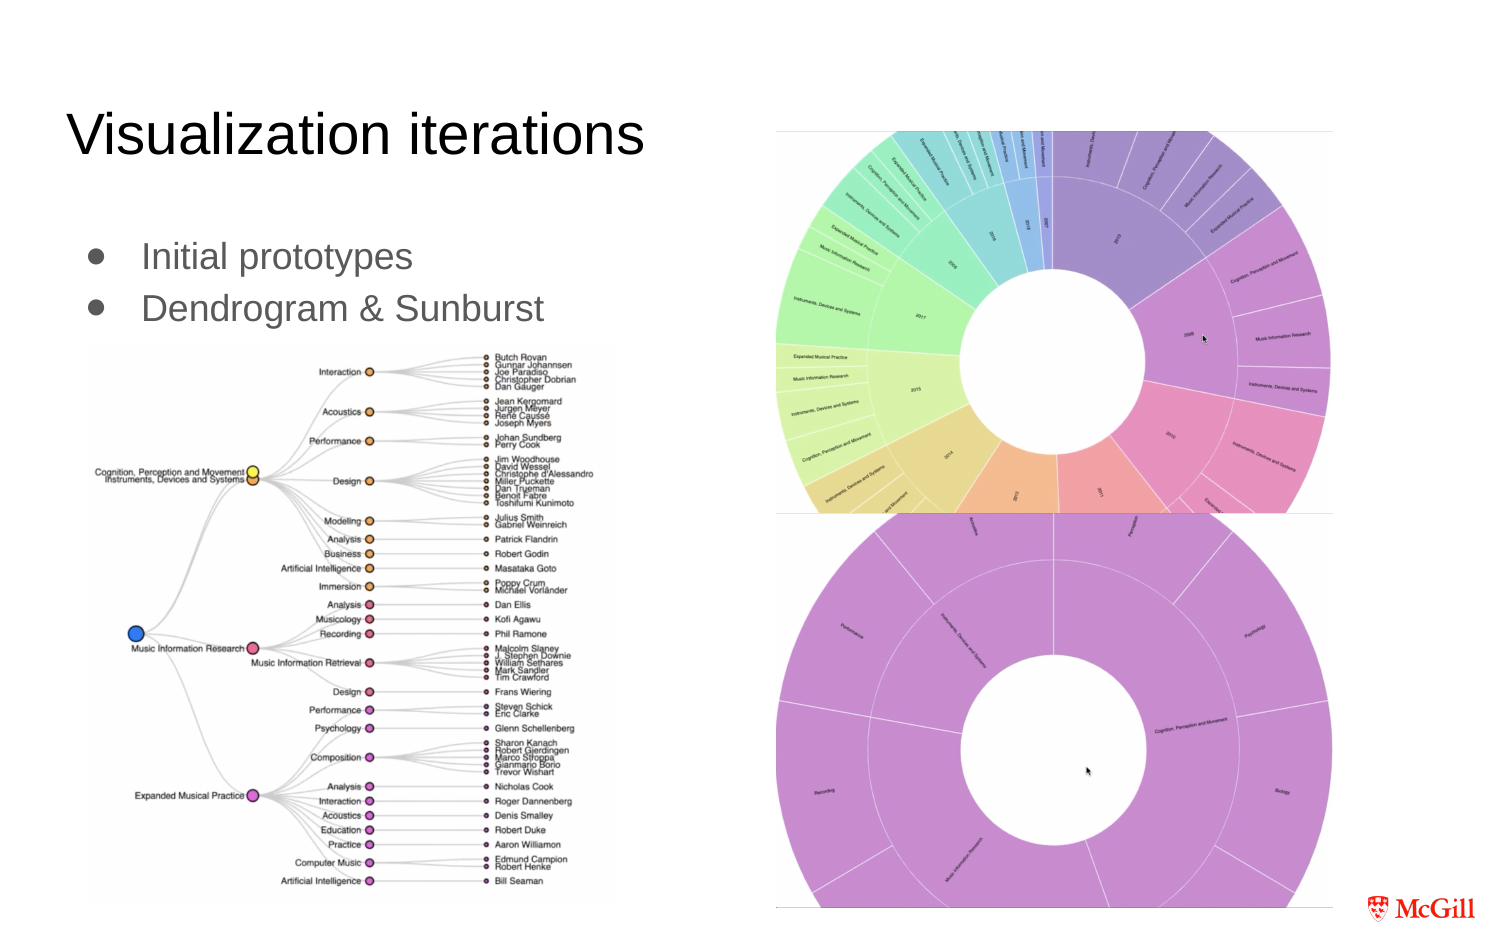

# Visualization iterations
Initial prototypes
Dendrogram & Sunburst